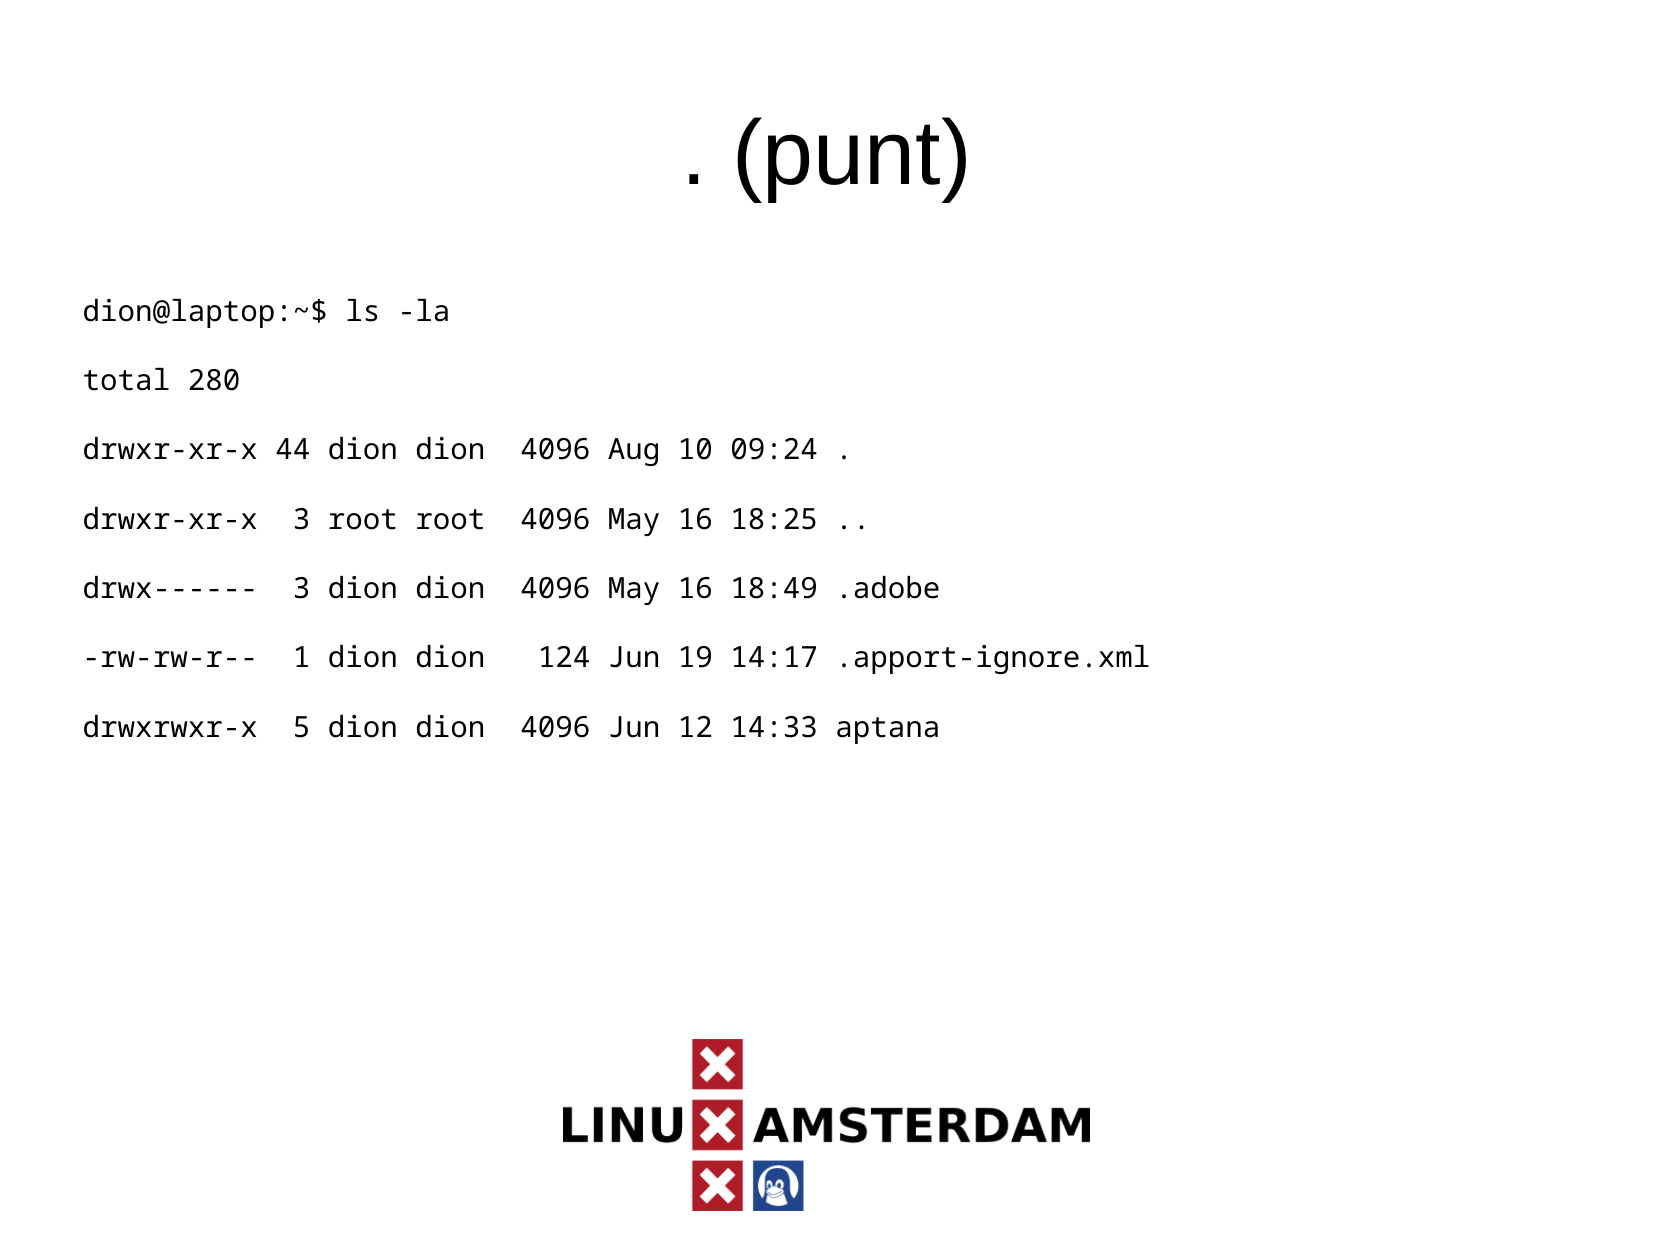

# . (punt)
dion@laptop:~$ ls -la
total 280
drwxr-xr-x 44 dion dion 4096 Aug 10 09:24 .
drwxr-xr-x 3 root root 4096 May 16 18:25 ..
drwx------ 3 dion dion 4096 May 16 18:49 .adobe
-rw-rw-r-- 1 dion dion 124 Jun 19 14:17 .apport-ignore.xml
drwxrwxr-x 5 dion dion 4096 Jun 12 14:33 aptana